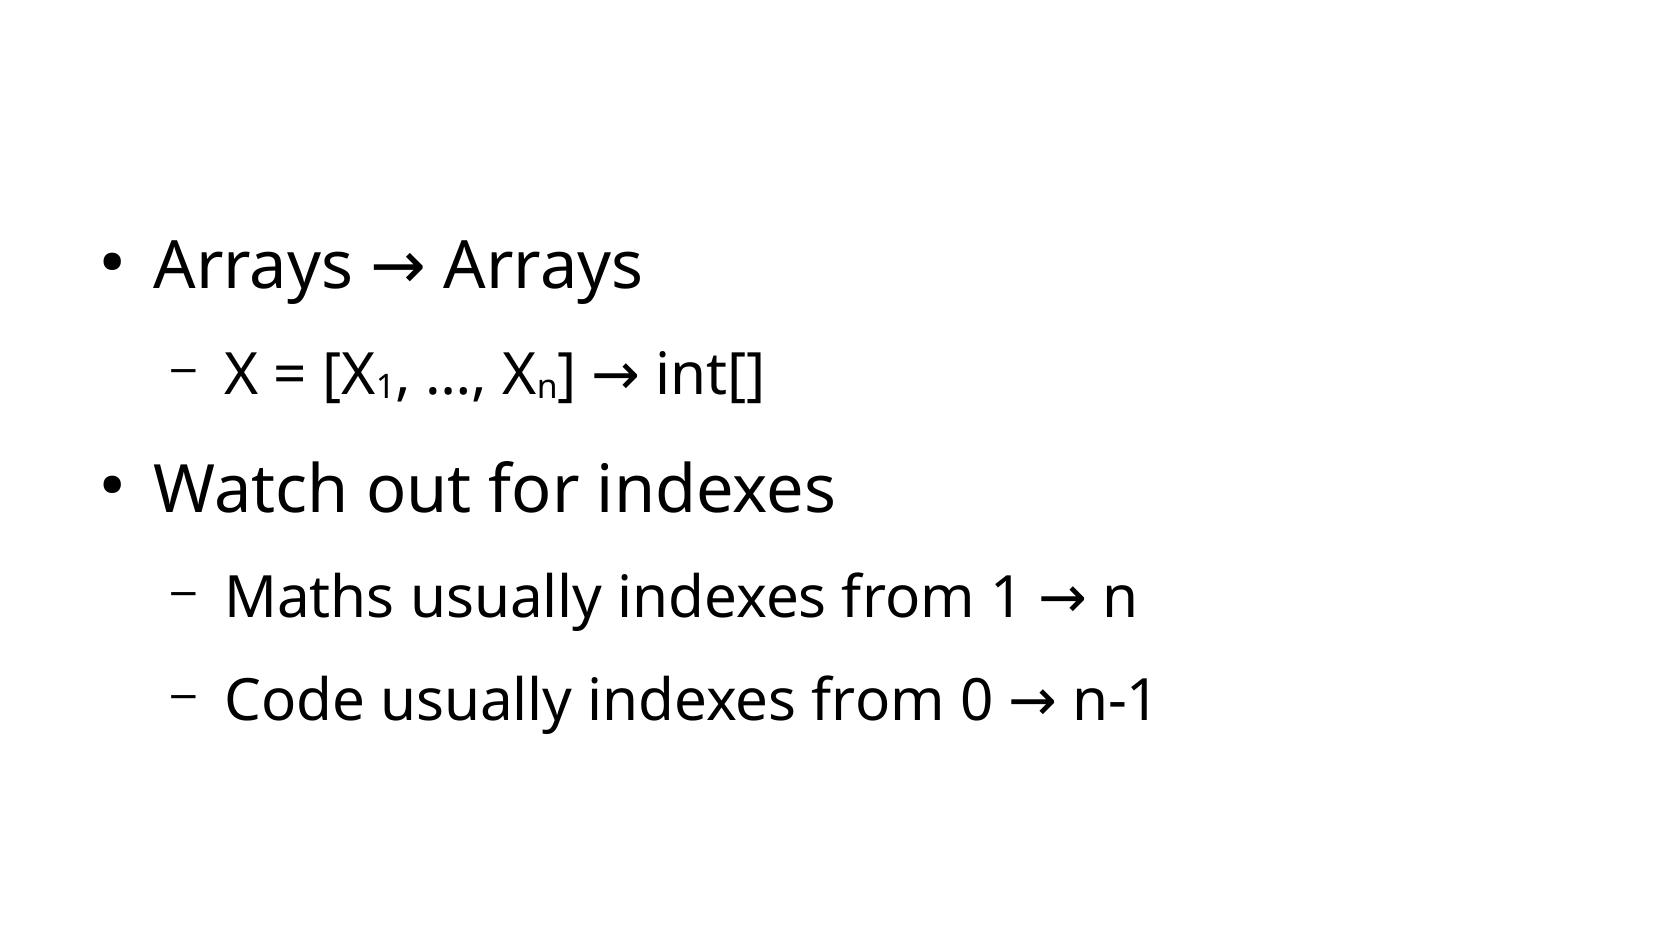

#
Arrays → Arrays
X = [X1, …, Xn] → int[]
Watch out for indexes
Maths usually indexes from 1 → n
Code usually indexes from 0 → n-1